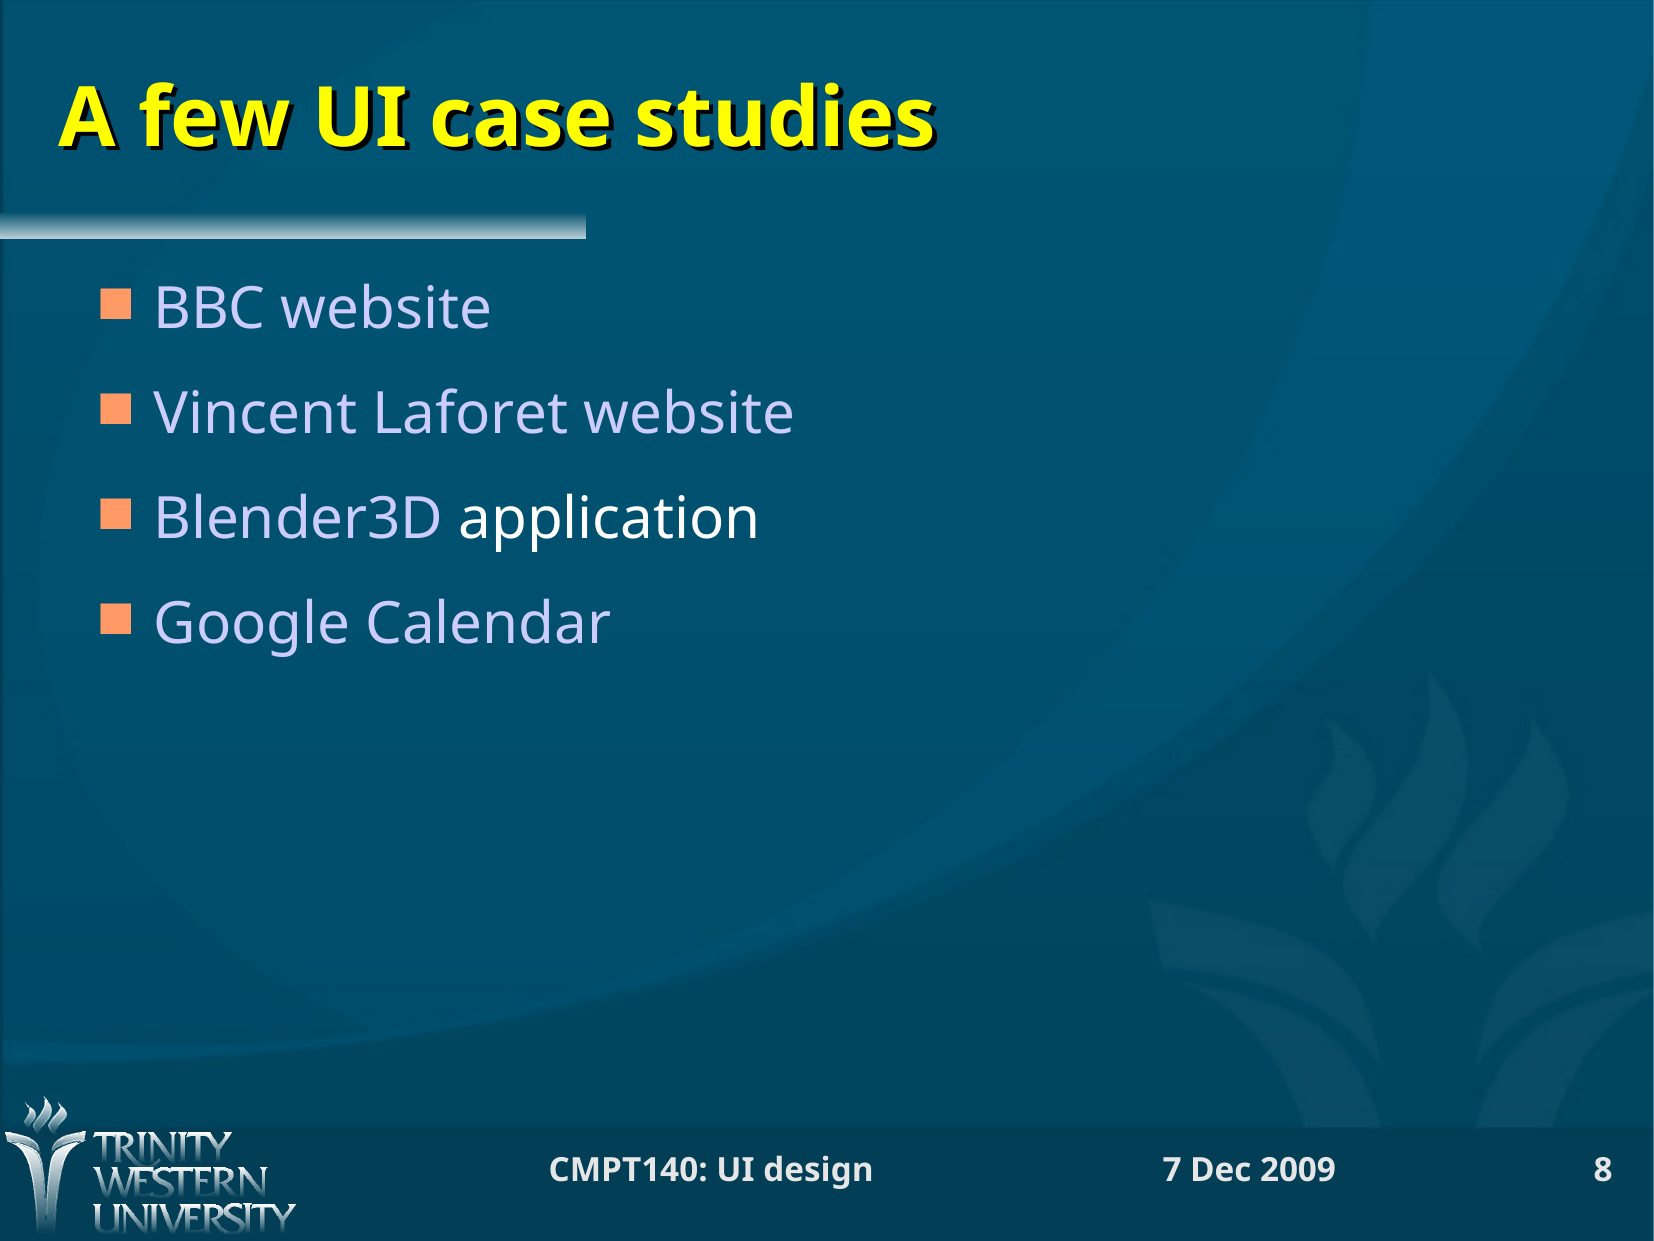

# A few UI case studies
BBC website
Vincent Laforet website
Blender3D application
Google Calendar
CMPT140: UI design
7 Dec 2009
8